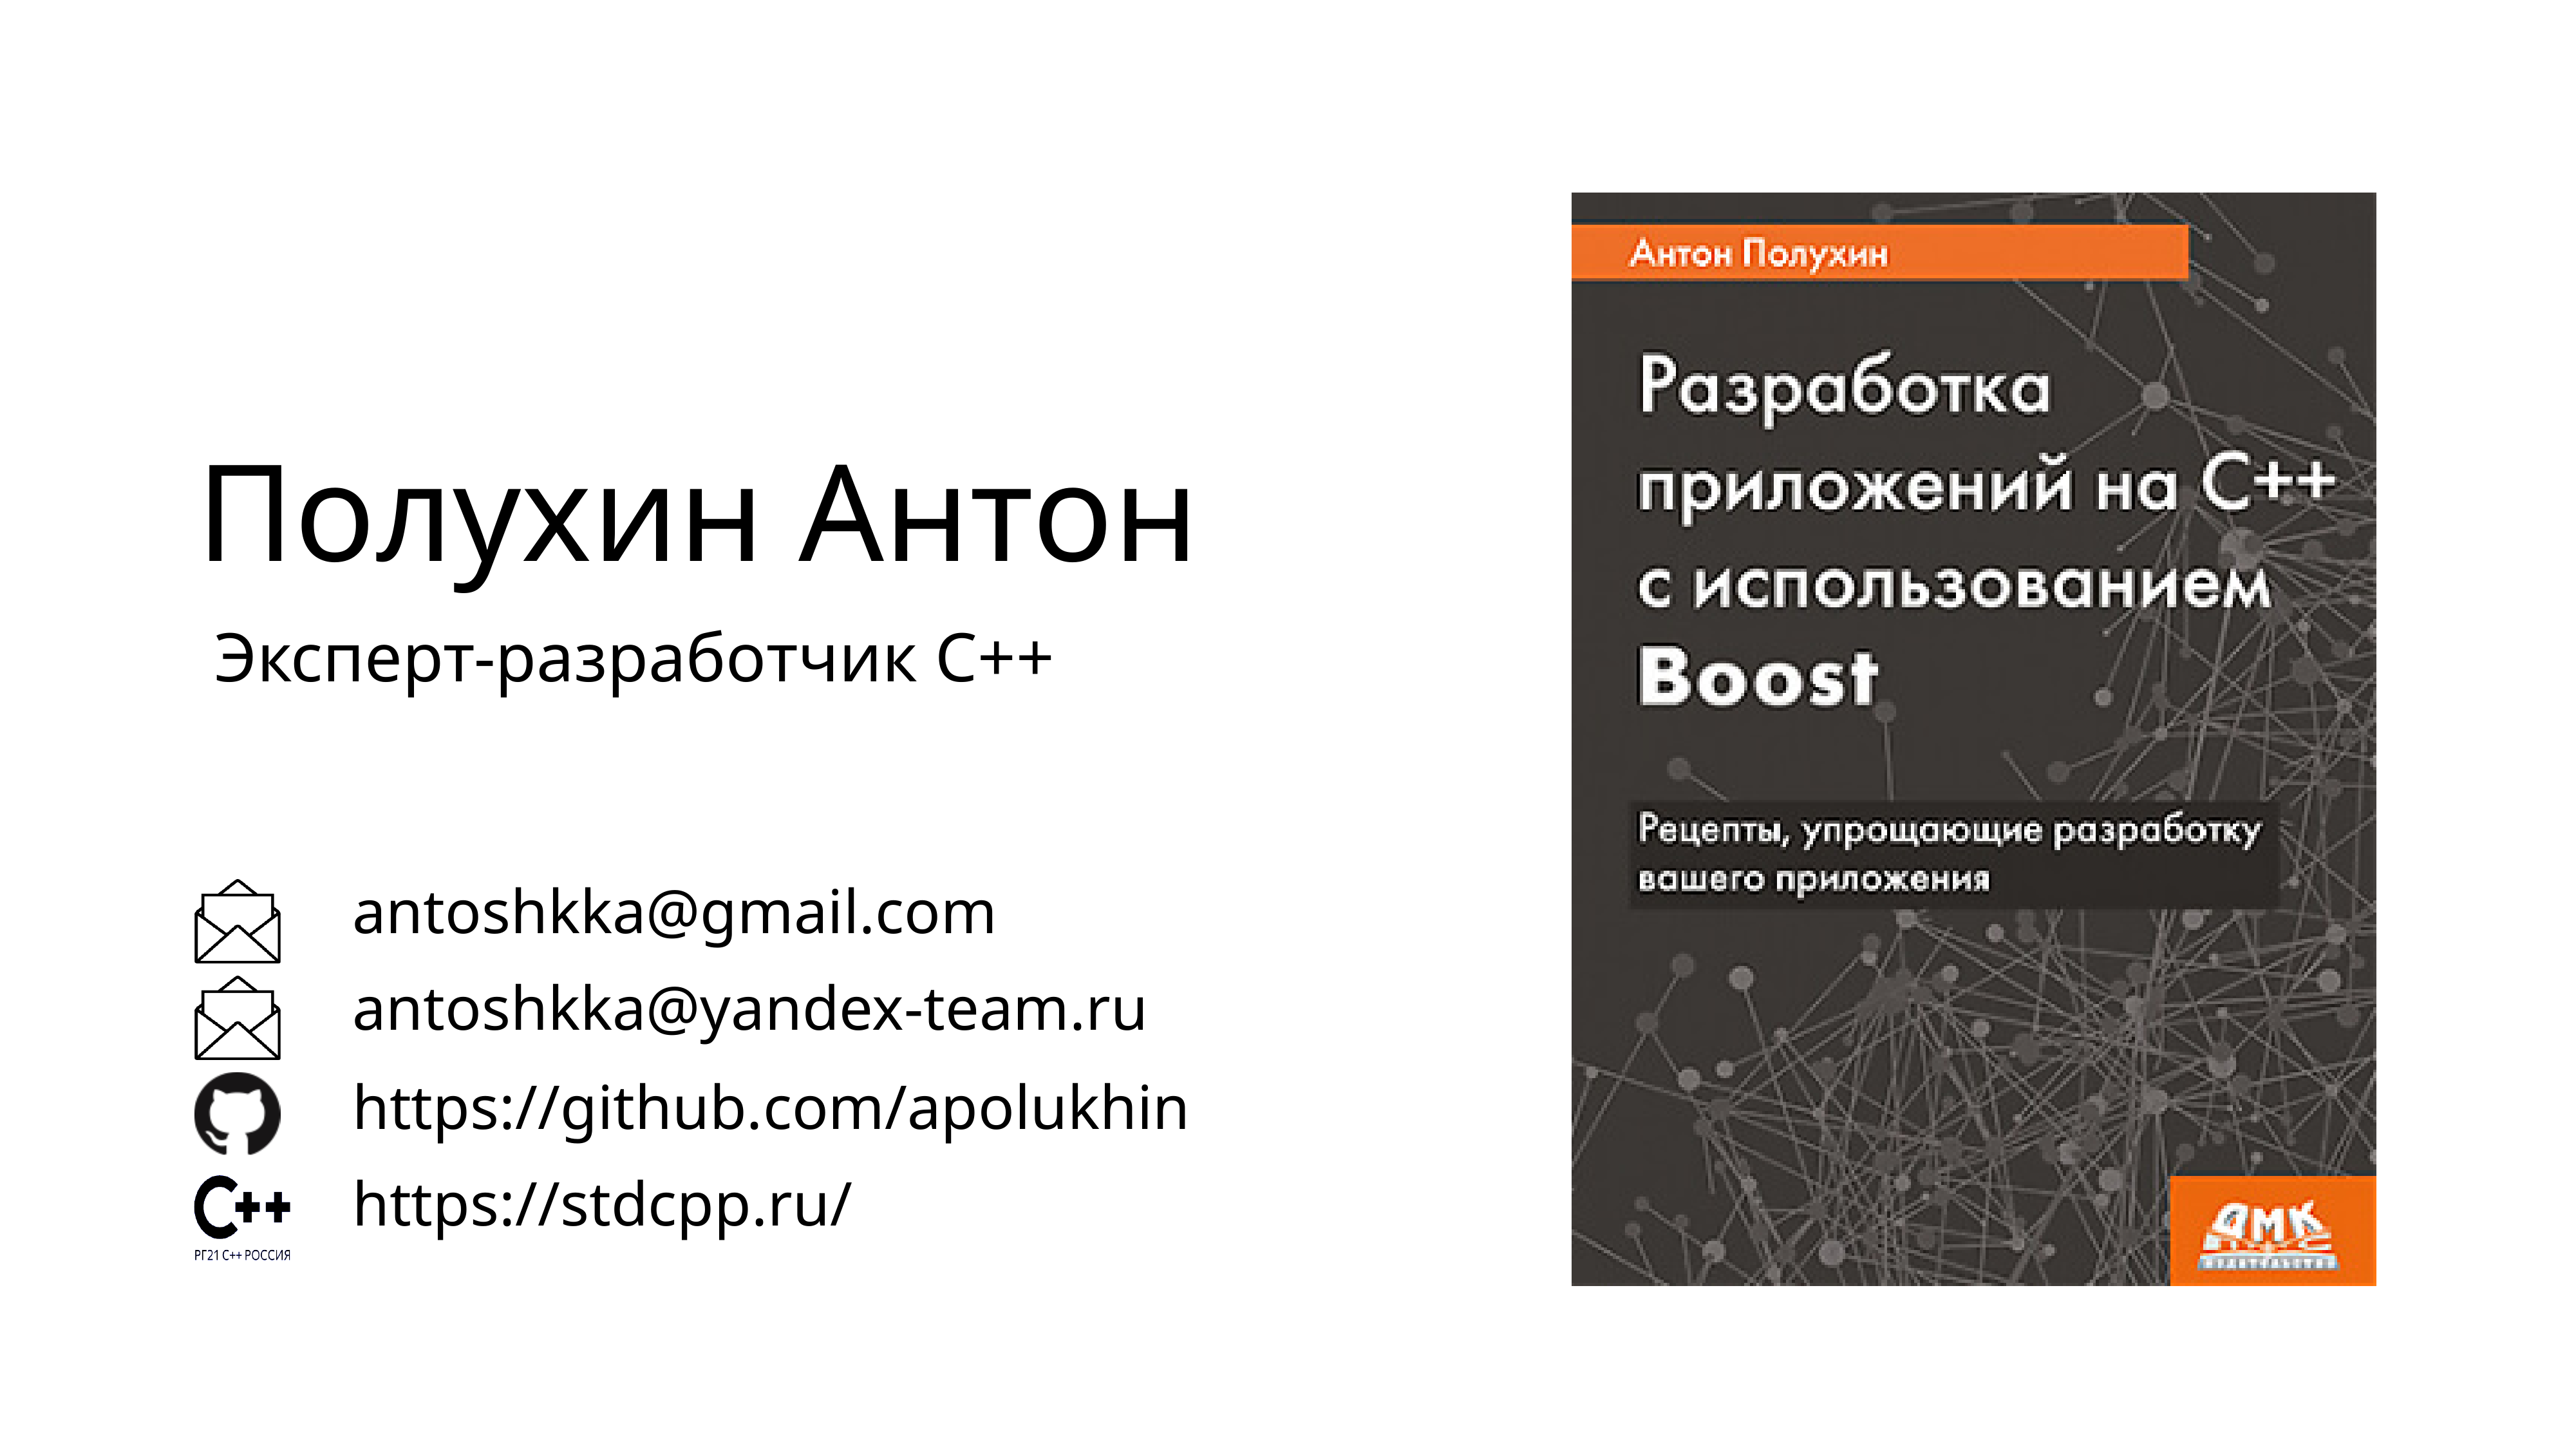

# Полухин Антон
Эксперт-разработчик C++
antoshkka@gmail.com
antoshkka@yandex-team.ru
https://github.com/apolukhin
https://stdcpp.ru/